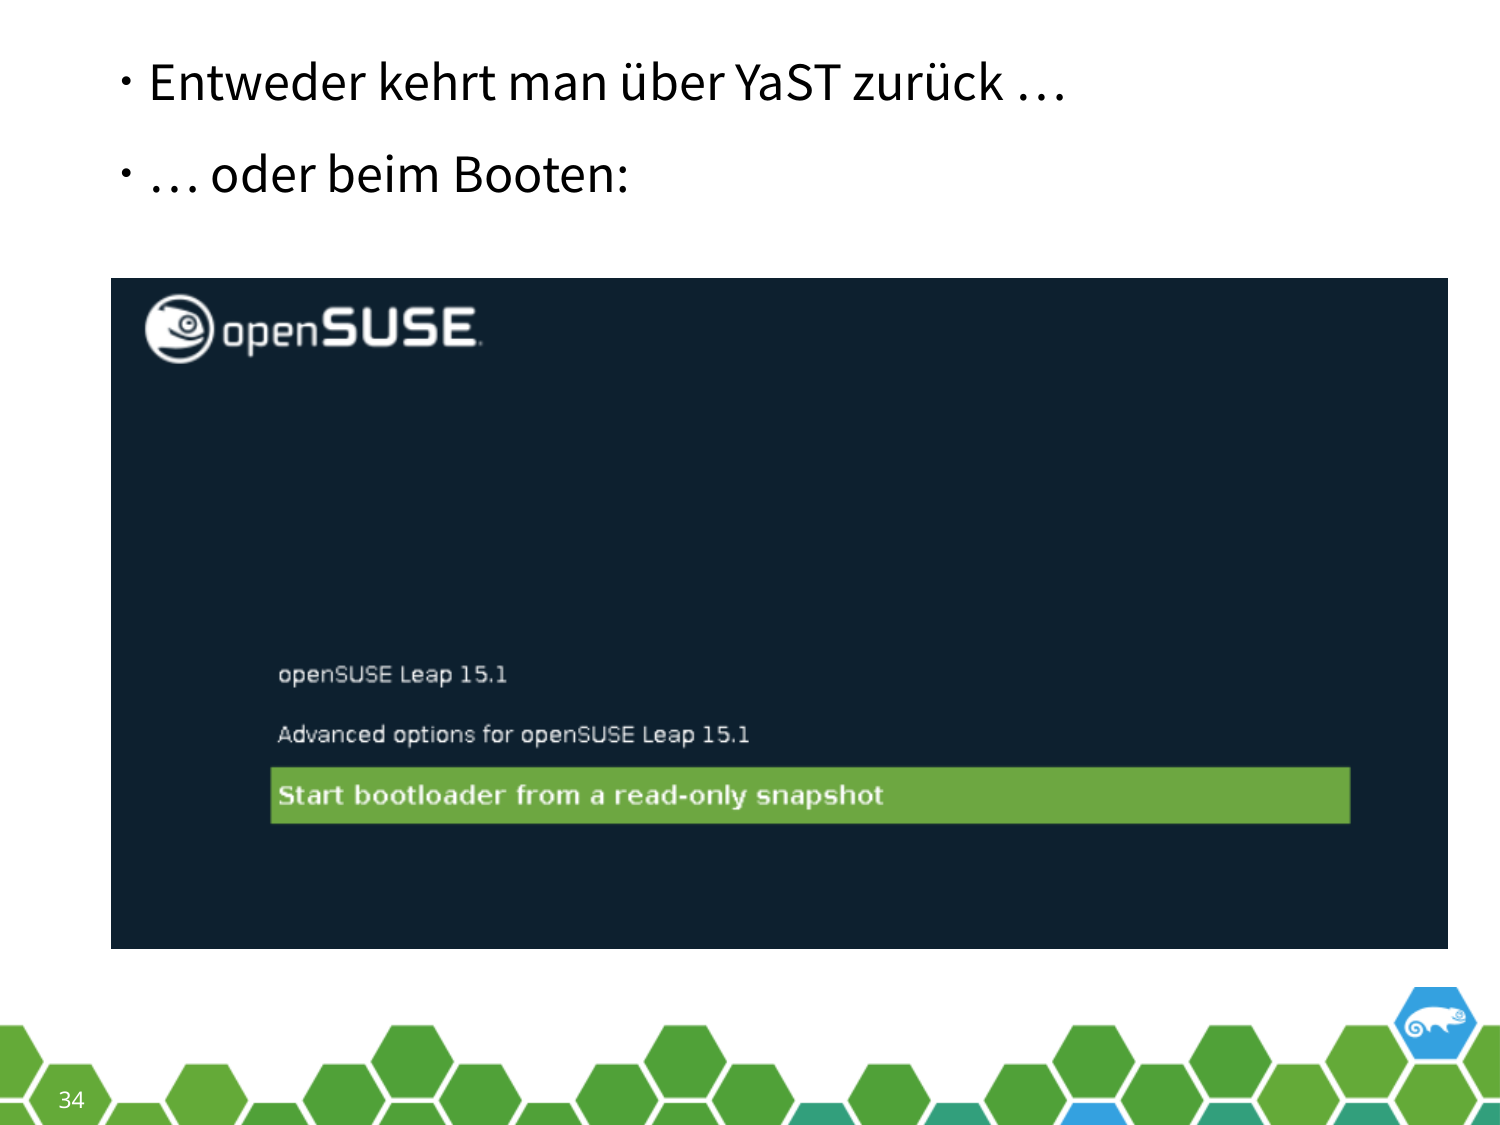

# Entweder kehrt man über YaST zurück …
… oder beim Booten: